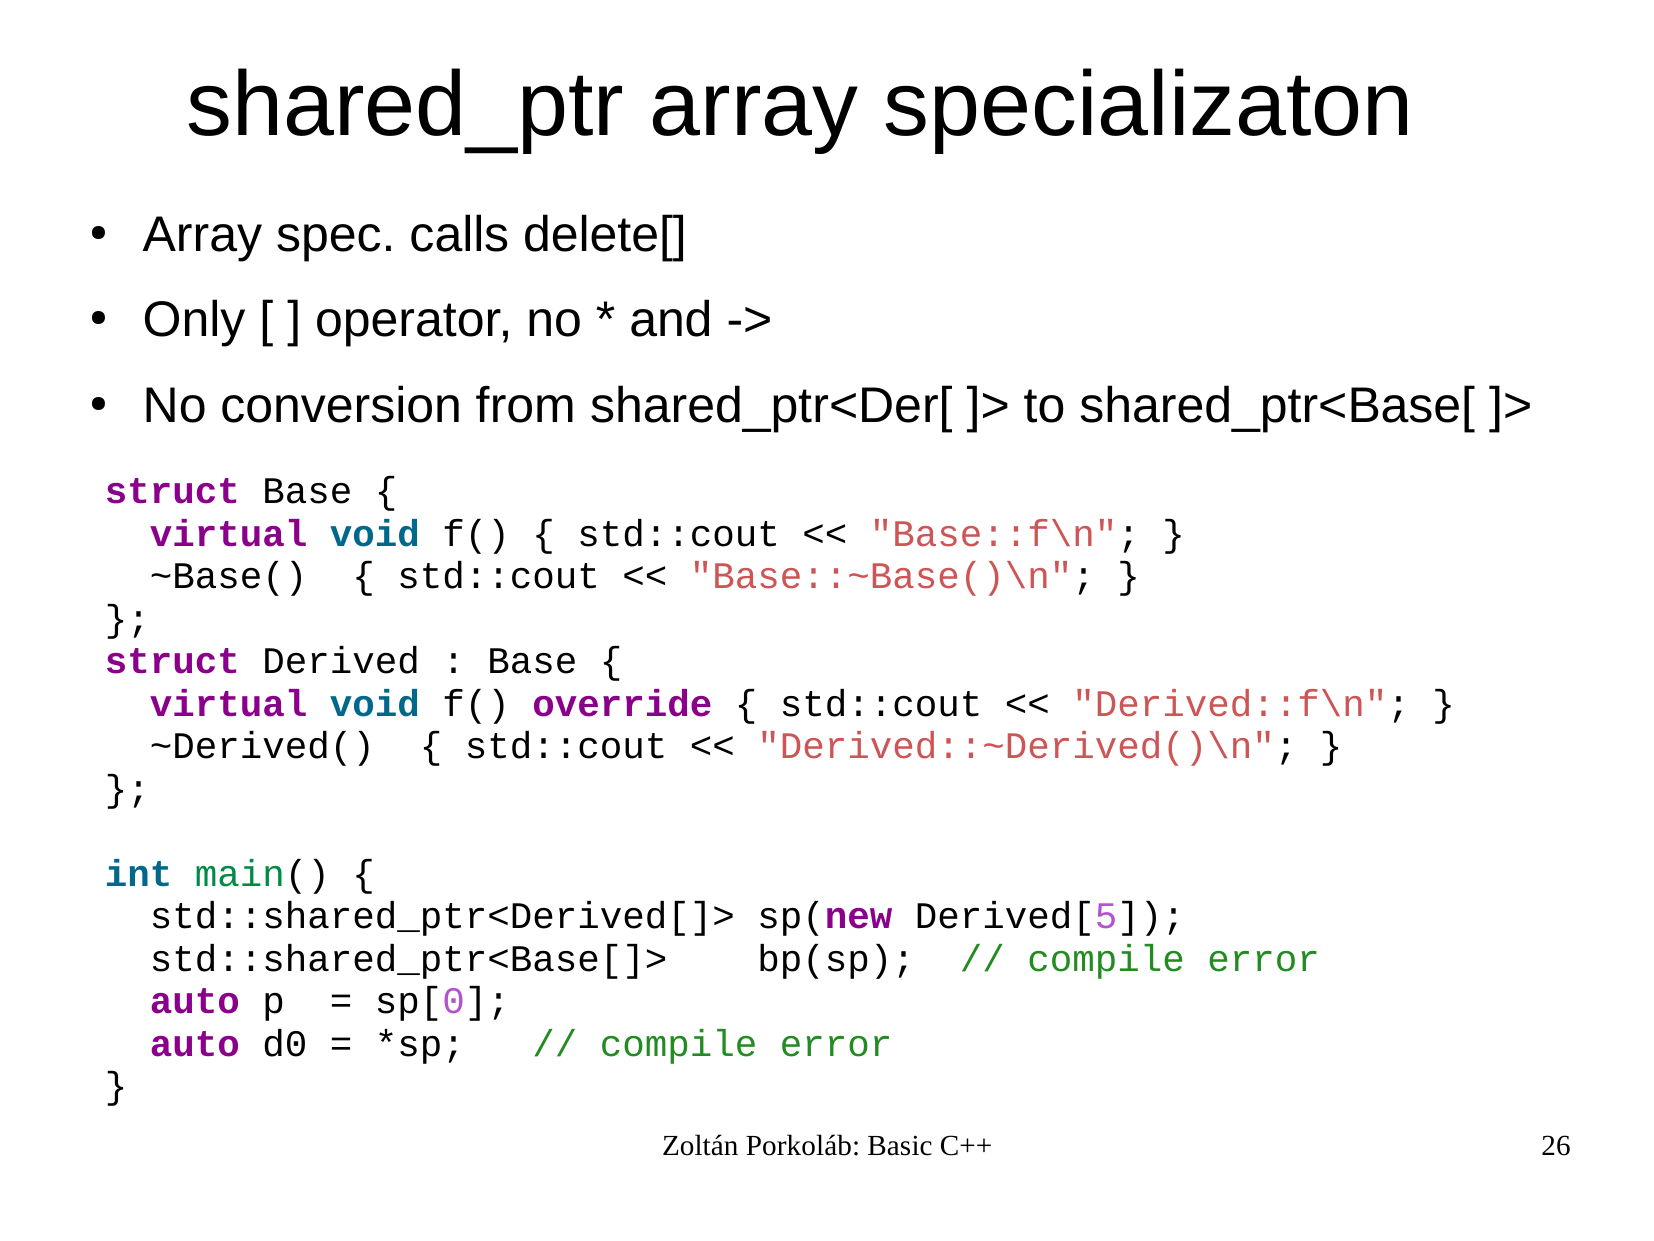

# shared_ptr array specializaton
Array spec. calls delete[]
Only [ ] operator, no * and ->
No conversion from shared_ptr<Der[ ]> to shared_ptr<Base[ ]>
struct Base {
 virtual void f() { std::cout << "Base::f\n"; }
 ~Base() { std::cout << "Base::~Base()\n"; }
};
struct Derived : Base {
 virtual void f() override { std::cout << "Derived::f\n"; }
 ~Derived() { std::cout << "Derived::~Derived()\n"; }
};
int main() {
 std::shared_ptr<Derived[]> sp(new Derived[5]);
 std::shared_ptr<Base[]> bp(sp); // compile error
 auto p = sp[0];
 auto d0 = *sp; // compile error
}
Zoltán Porkoláb: Basic C++
26